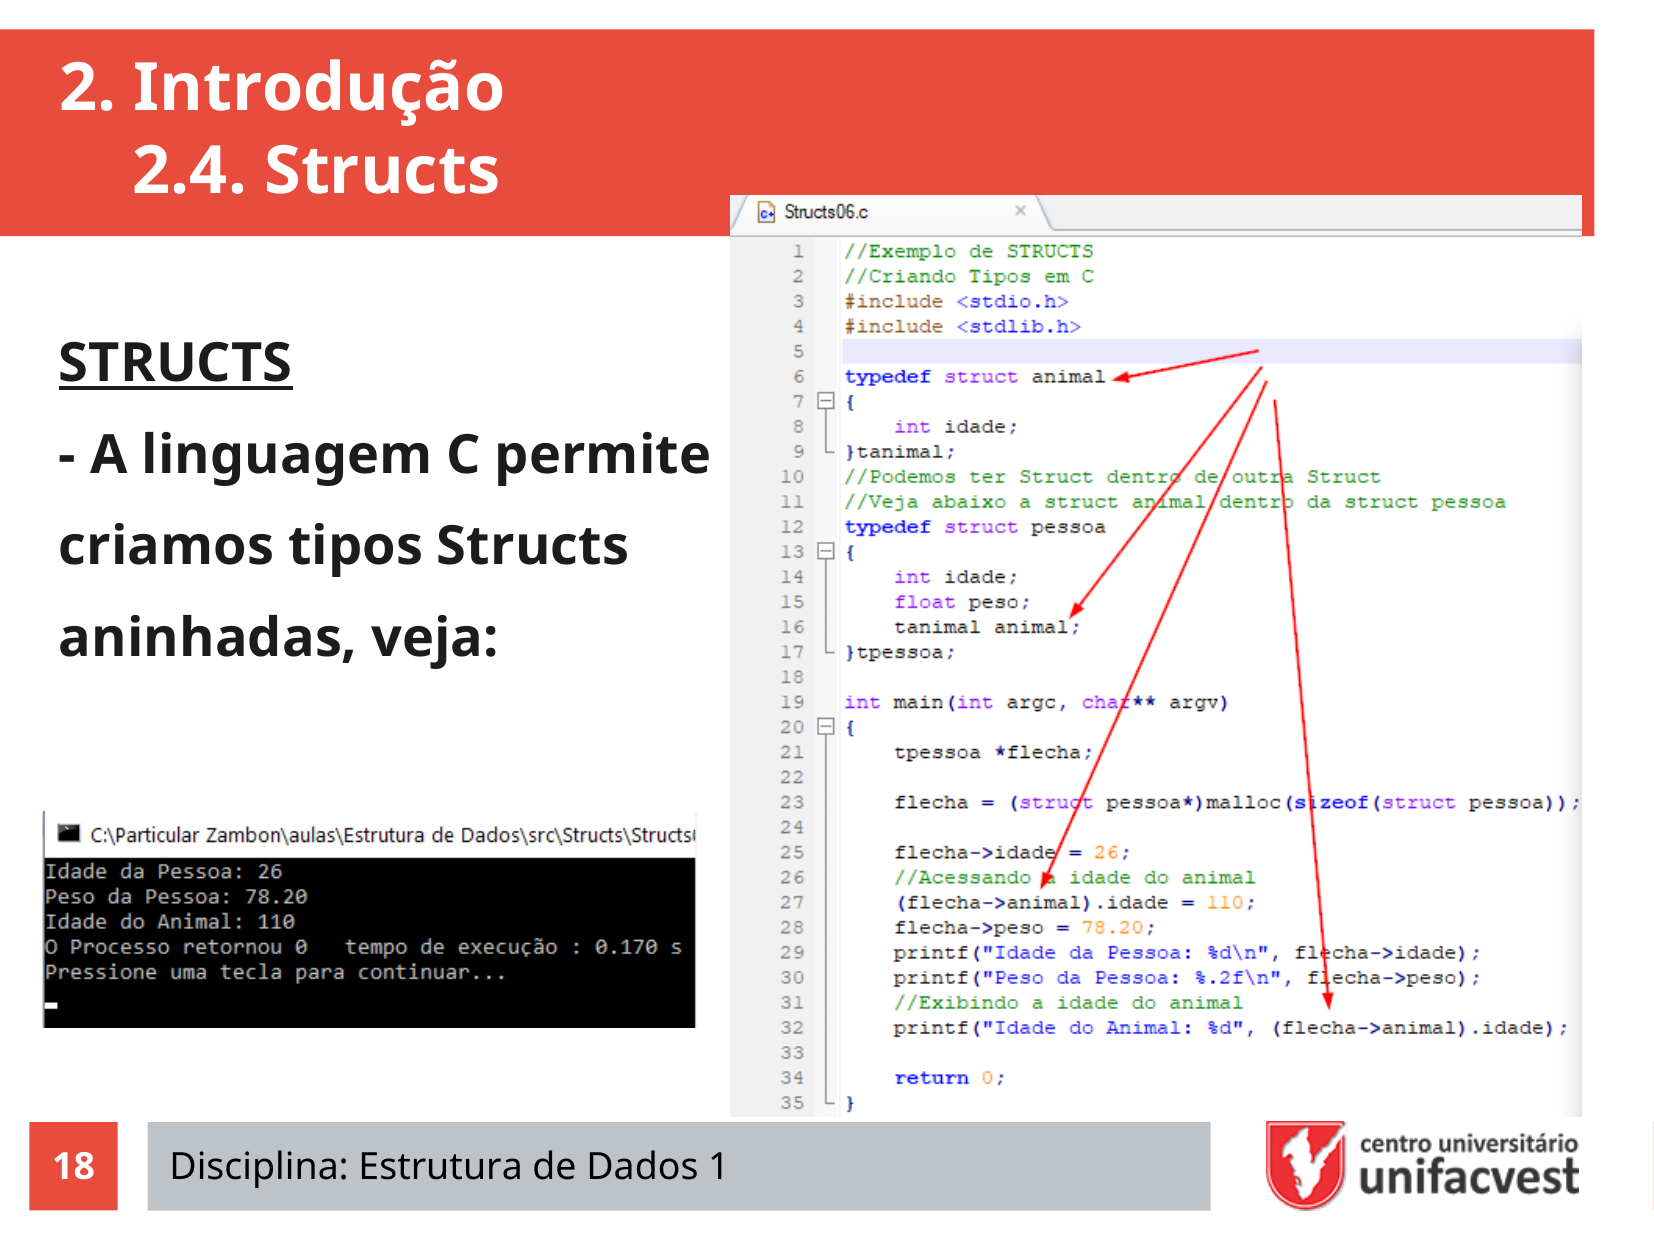

# 2. Introdução 2.4. Structs
STRUCTS
- A linguagem C permite
criamos tipos Structs
aninhadas, veja:
18
Disciplina: Estrutura de Dados 1